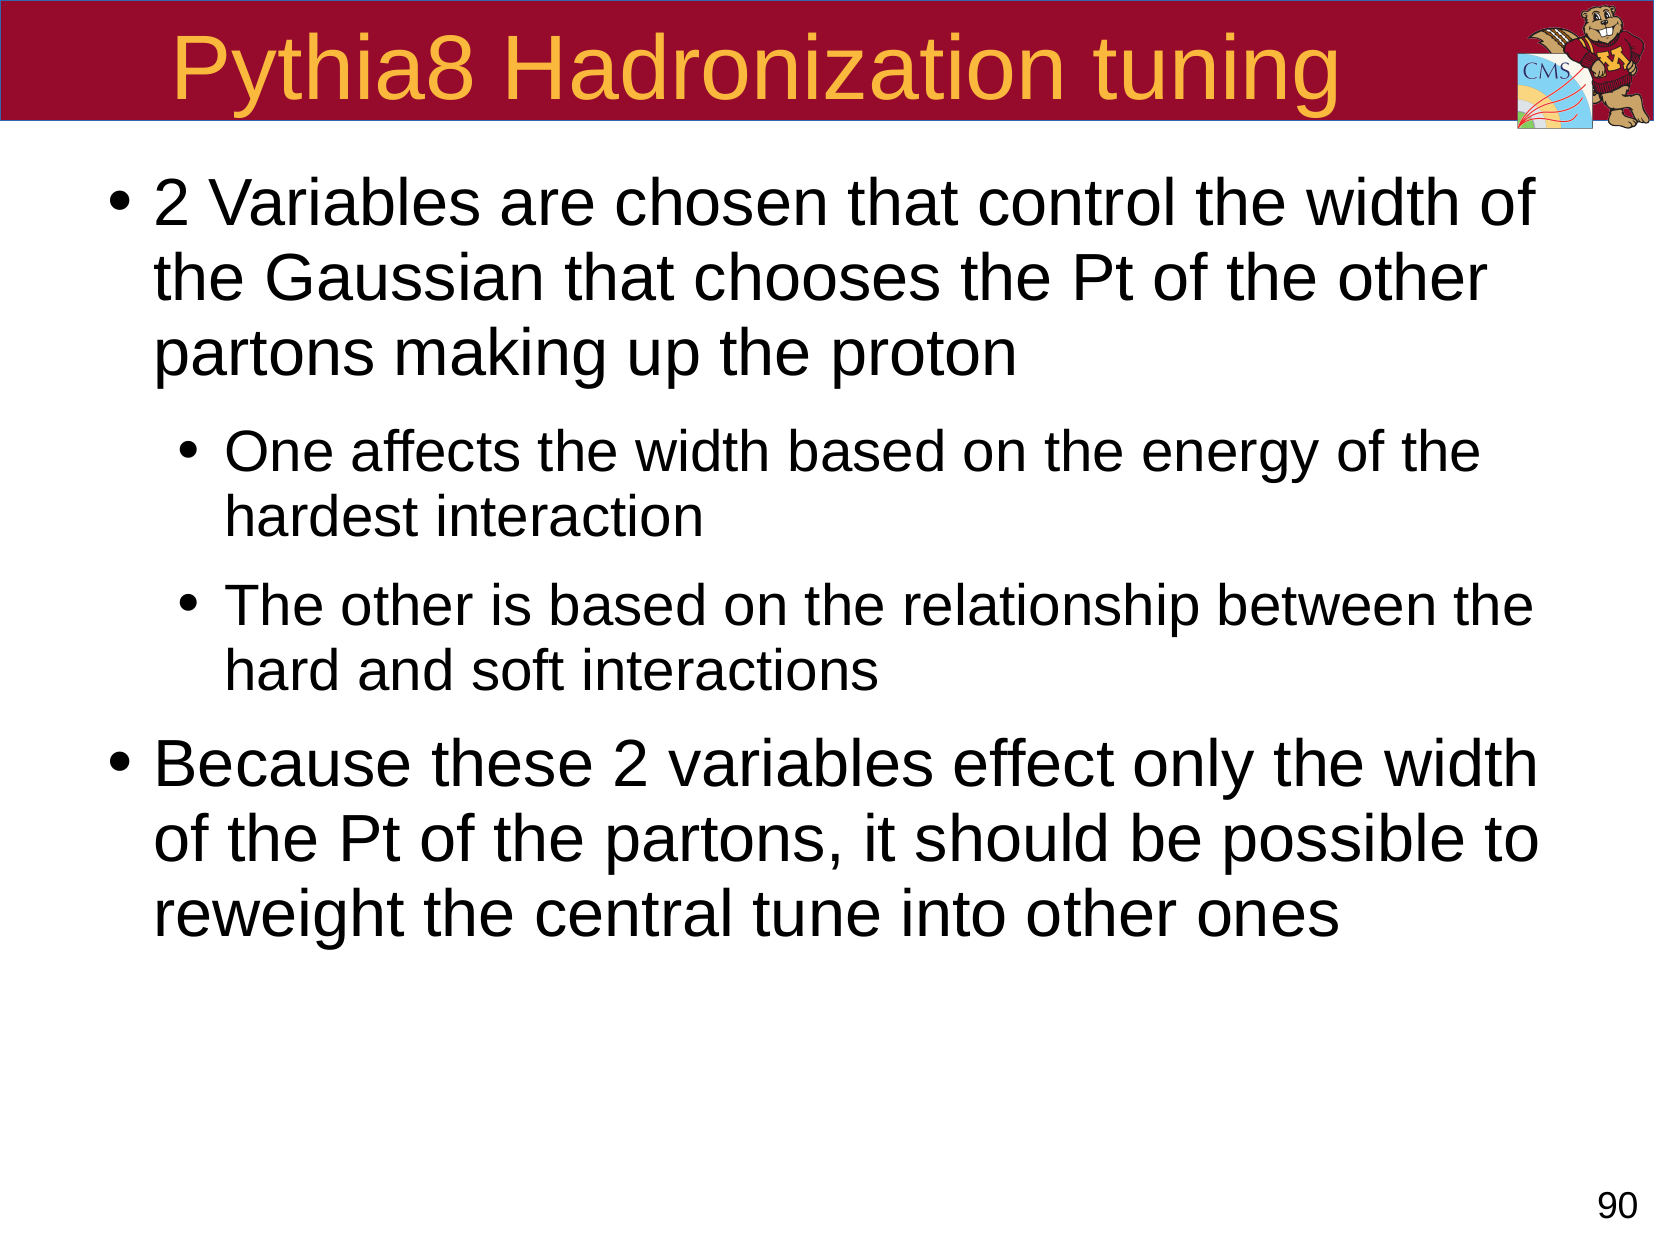

# Pythia8 Hadronization tuning
2 Variables are chosen that control the width of the Gaussian that chooses the Pt of the other partons making up the proton
One affects the width based on the energy of the hardest interaction
The other is based on the relationship between the hard and soft interactions
Because these 2 variables effect only the width of the Pt of the partons, it should be possible to reweight the central tune into other ones
90